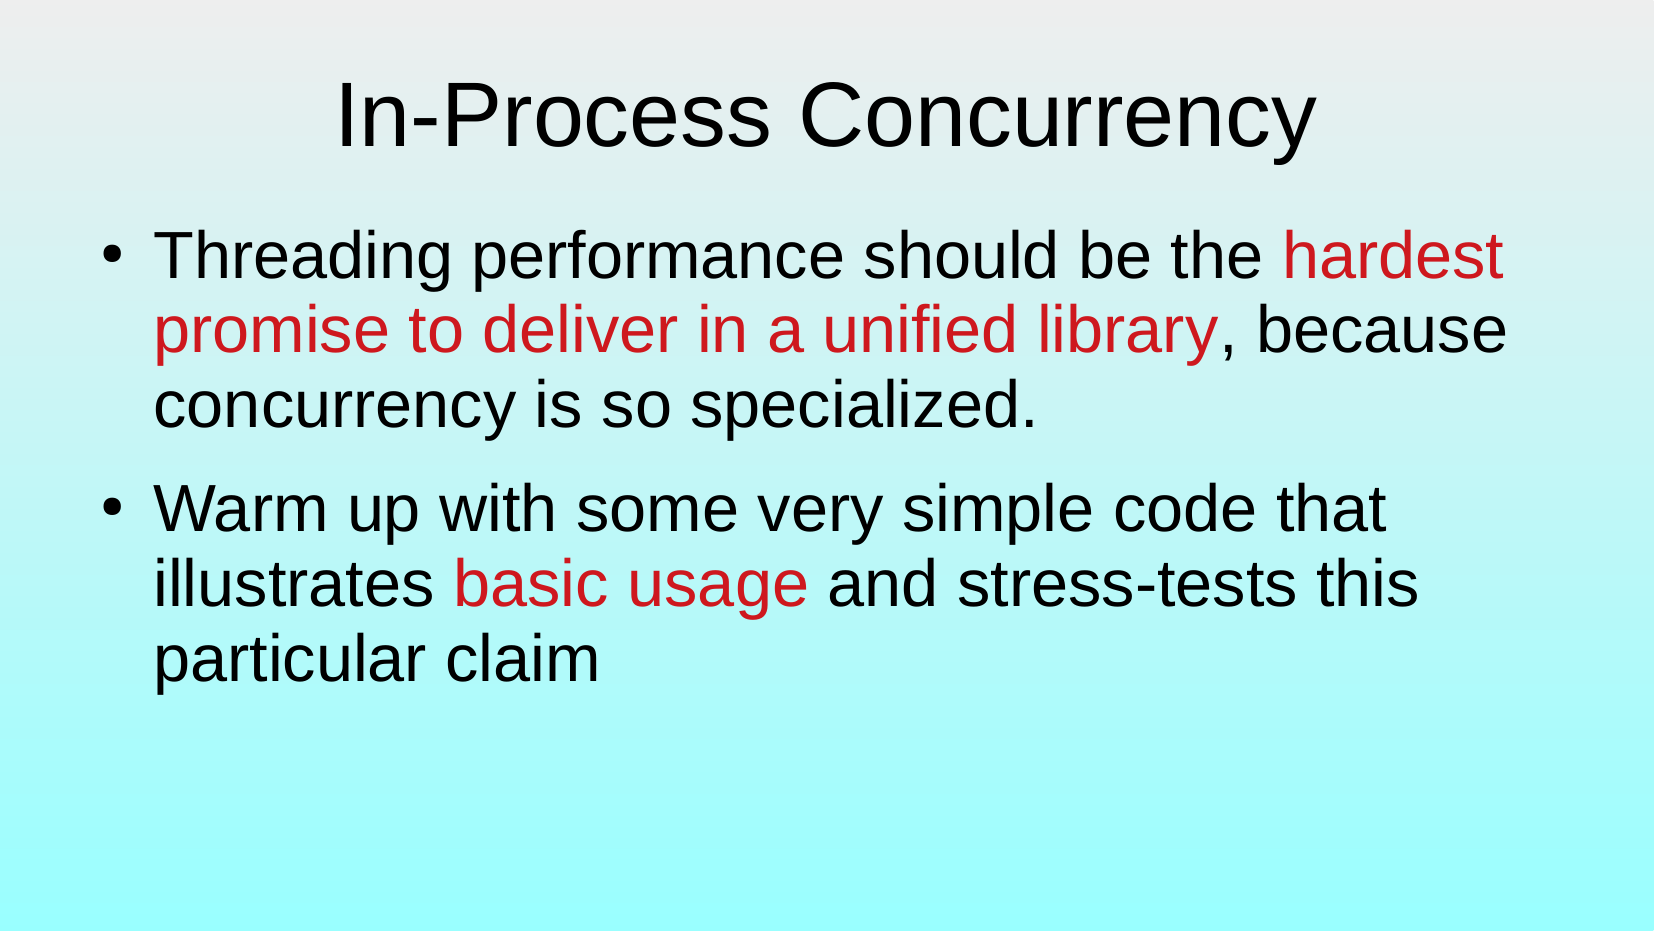

# In-Process Concurrency
Threading performance should be the hardest promise to deliver in a unified library, because concurrency is so specialized.
Warm up with some very simple code that illustrates basic usage and stress-tests this particular claim